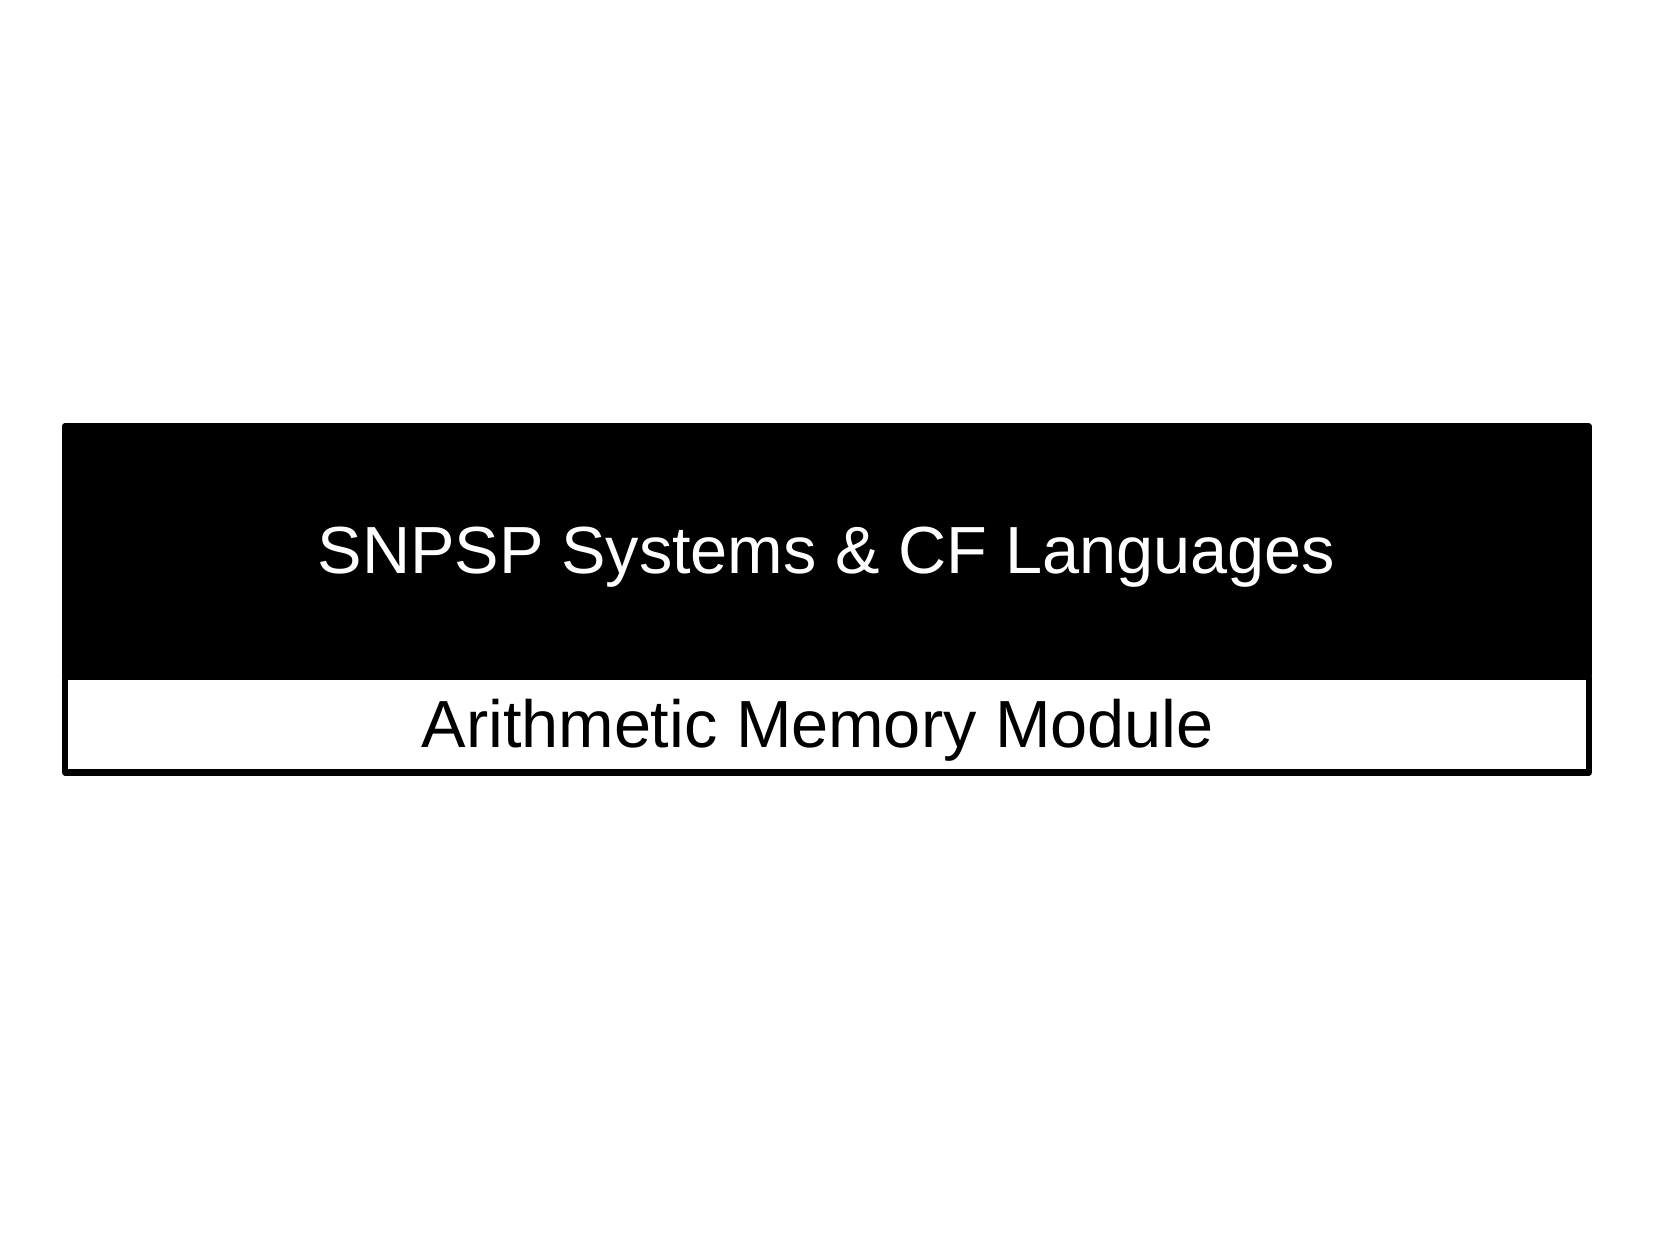

# SNPSP Systems & CF Languages
Arithmetic Memory Module